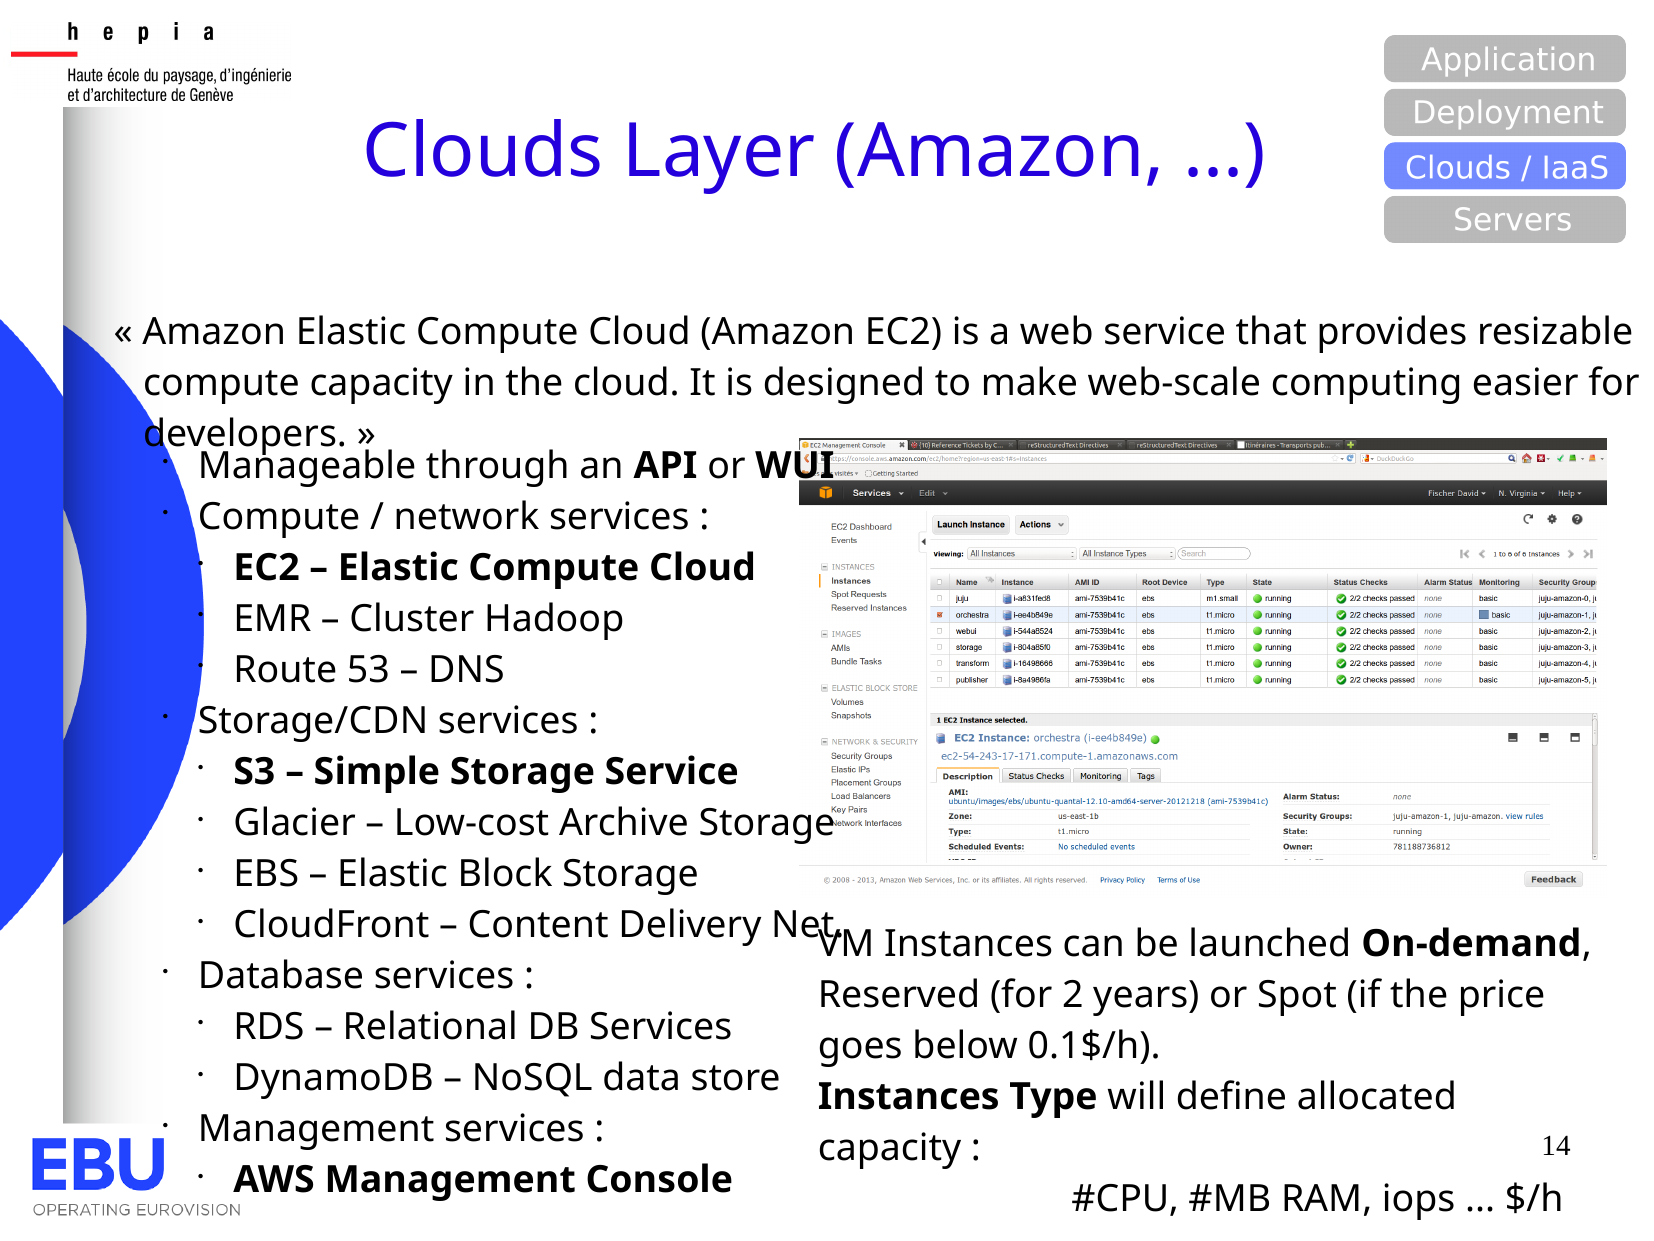

# Clouds Layer (Amazon, ...)
« Amazon Elastic Compute Cloud (Amazon EC2) is a web service that provides resizable
 compute capacity in the cloud. It is designed to make web-scale computing easier for
 developers. »
Manageable through an API or WUI
Compute / network services :
EC2 – Elastic Compute Cloud
EMR – Cluster Hadoop
Route 53 – DNS
Storage/CDN services :
S3 – Simple Storage Service
Glacier – Low-cost Archive Storage
EBS – Elastic Block Storage
CloudFront – Content Delivery Net.
Database services :
RDS – Relational DB Services
DynamoDB – NoSQL data store
Management services :
AWS Management Console
VM Instances can be launched On-demand, Reserved (for 2 years) or Spot (if the price goes below 0.1$/h).
Instances Type will define allocated capacity :
 #CPU, #MB RAM, iops ... $/h
14